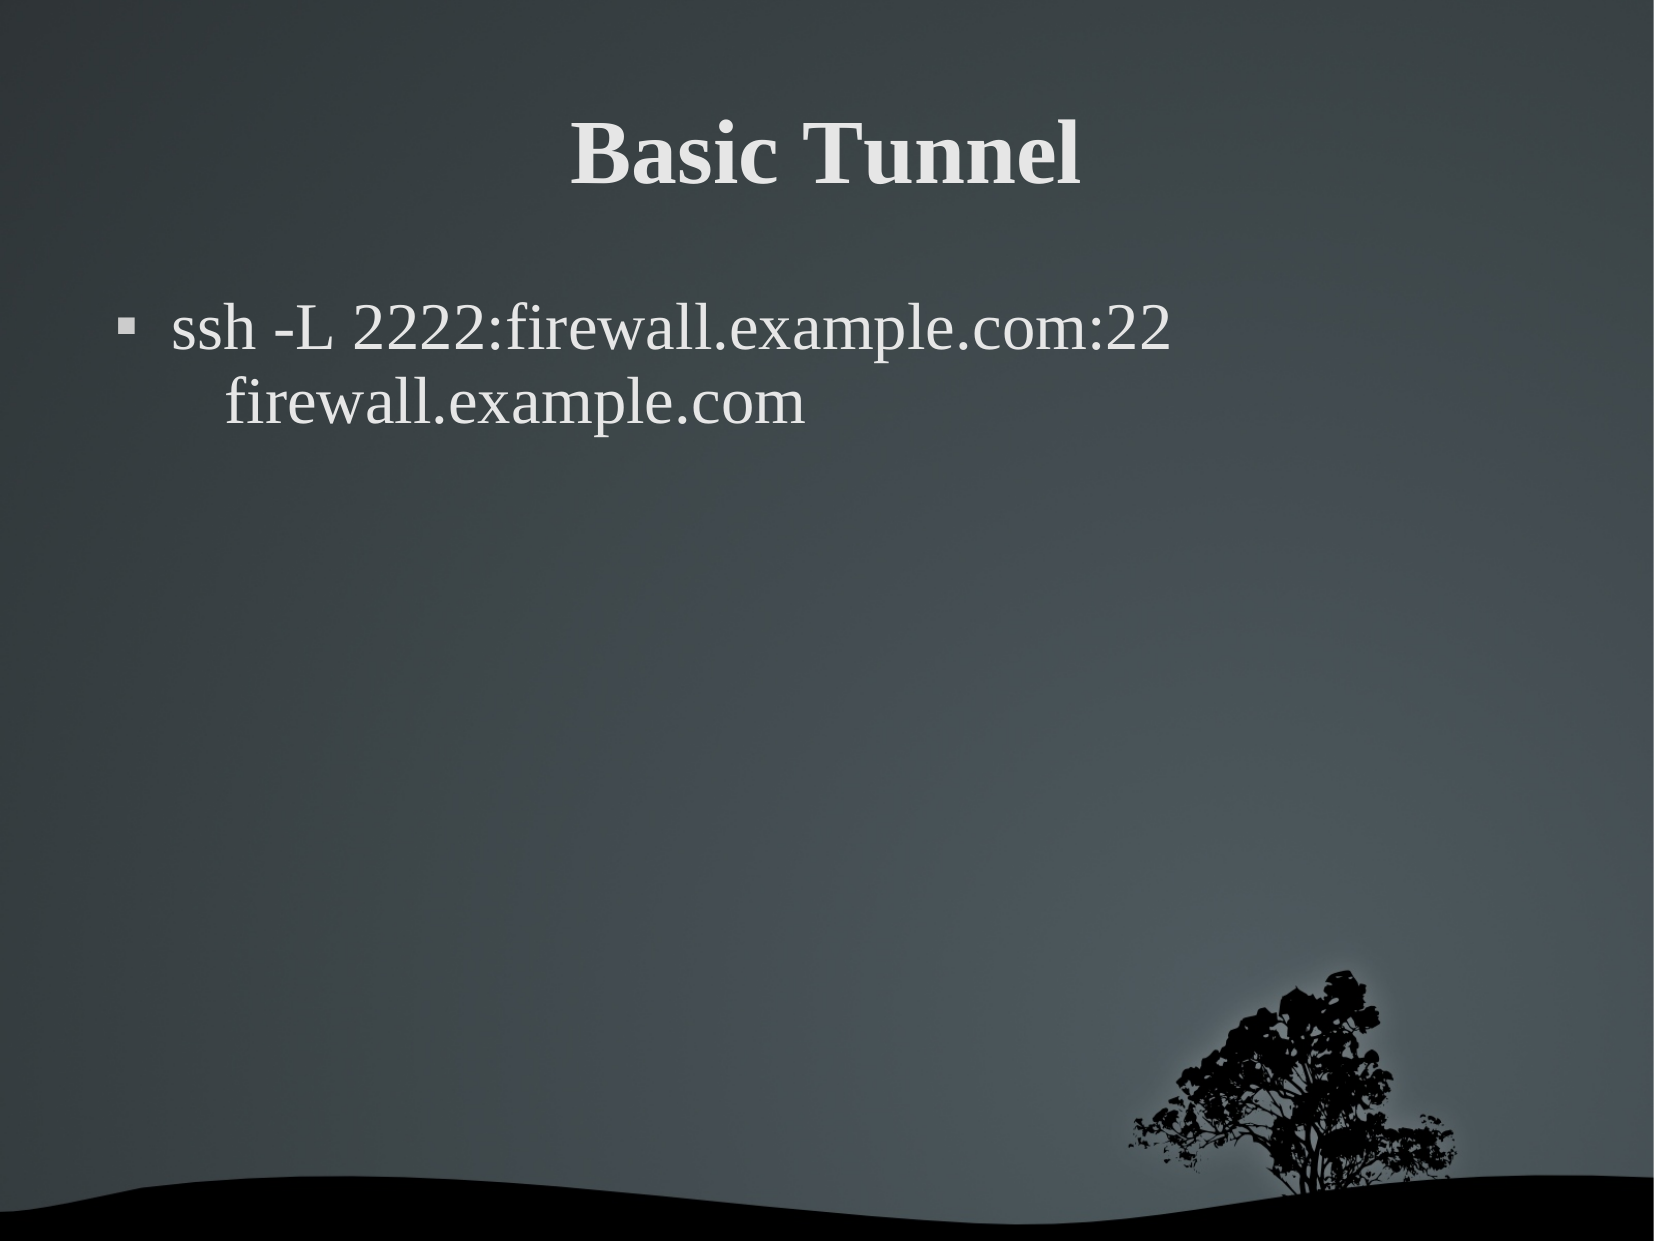

# Basic Tunnel
ssh -L 2222:firewall.example.com:22 firewall.example.com